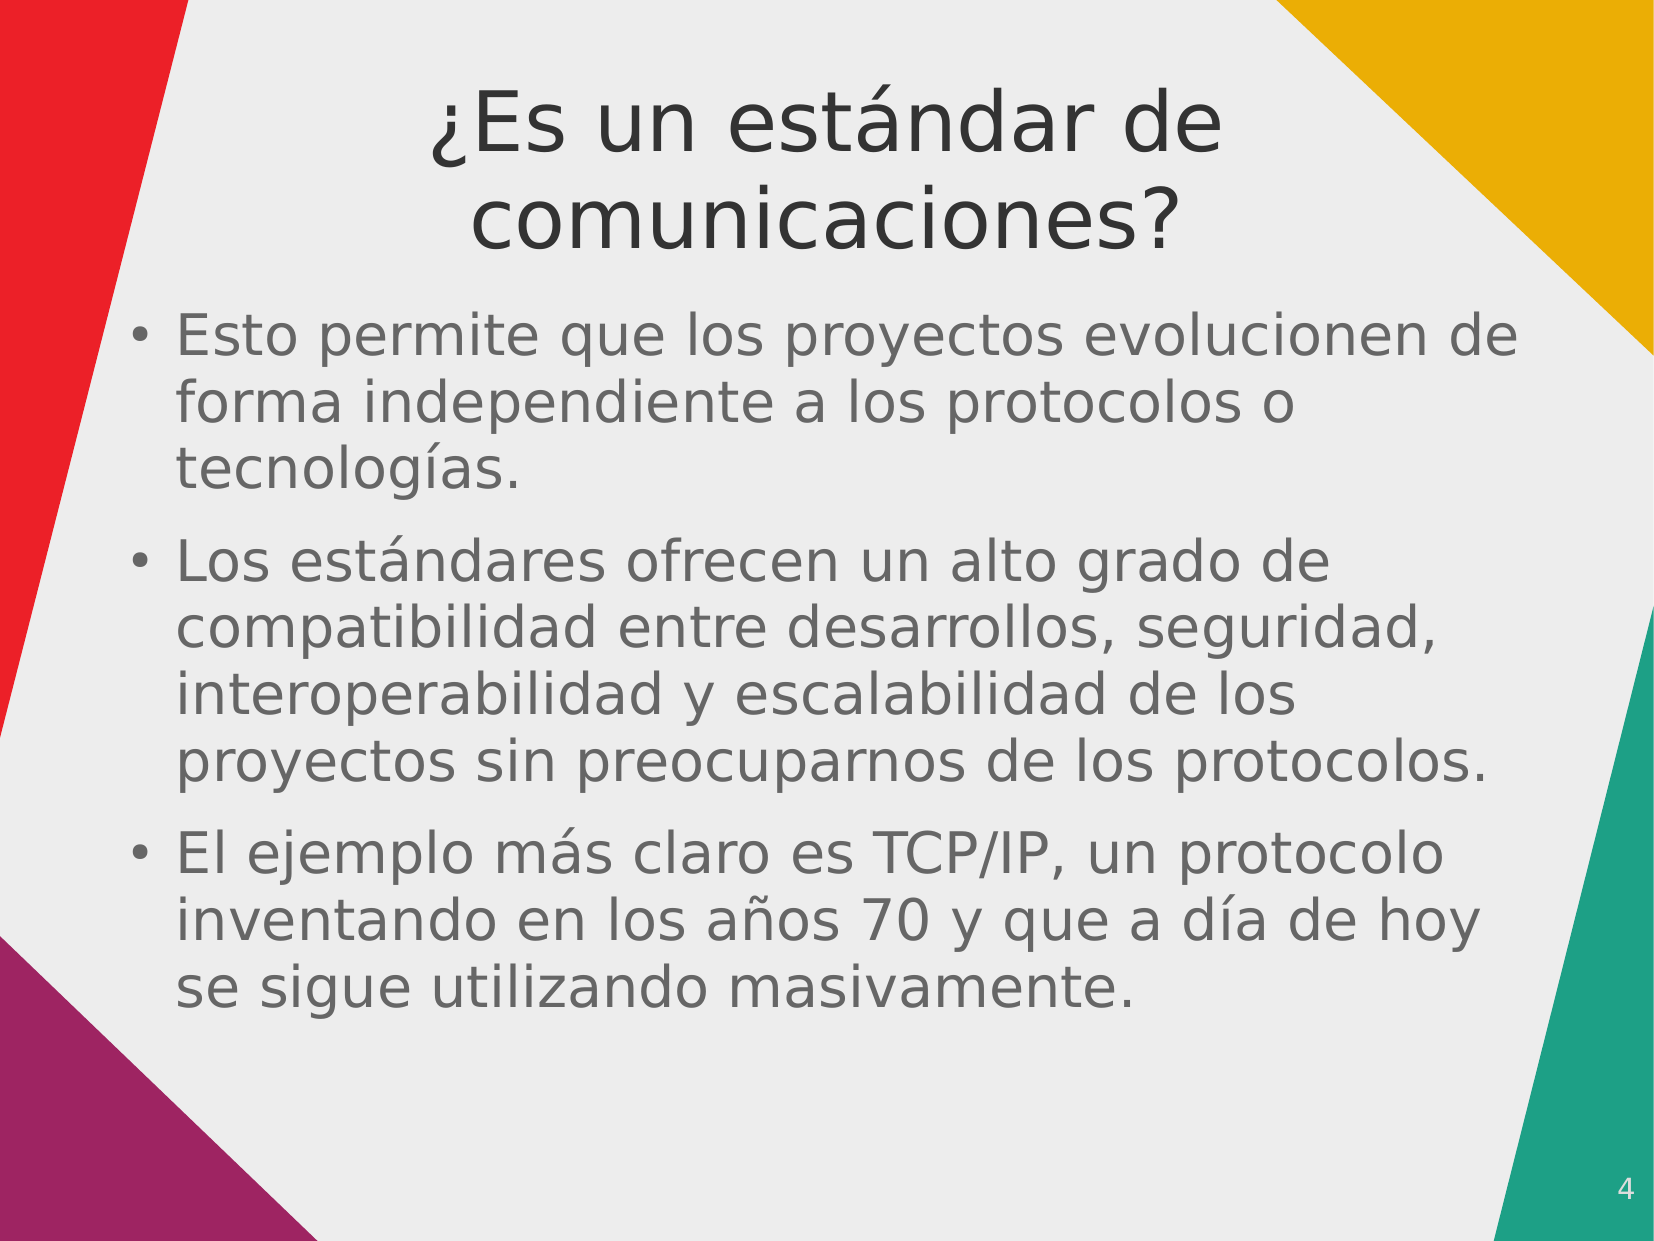

# ¿Es un estándar de comunicaciones?
Esto permite que los proyectos evolucionen de forma independiente a los protocolos o tecnologías.
Los estándares ofrecen un alto grado de compatibilidad entre desarrollos, seguridad, interoperabilidad y escalabilidad de los proyectos sin preocuparnos de los protocolos.
El ejemplo más claro es TCP/IP, un protocolo inventando en los años 70 y que a día de hoy se sigue utilizando masivamente.
4